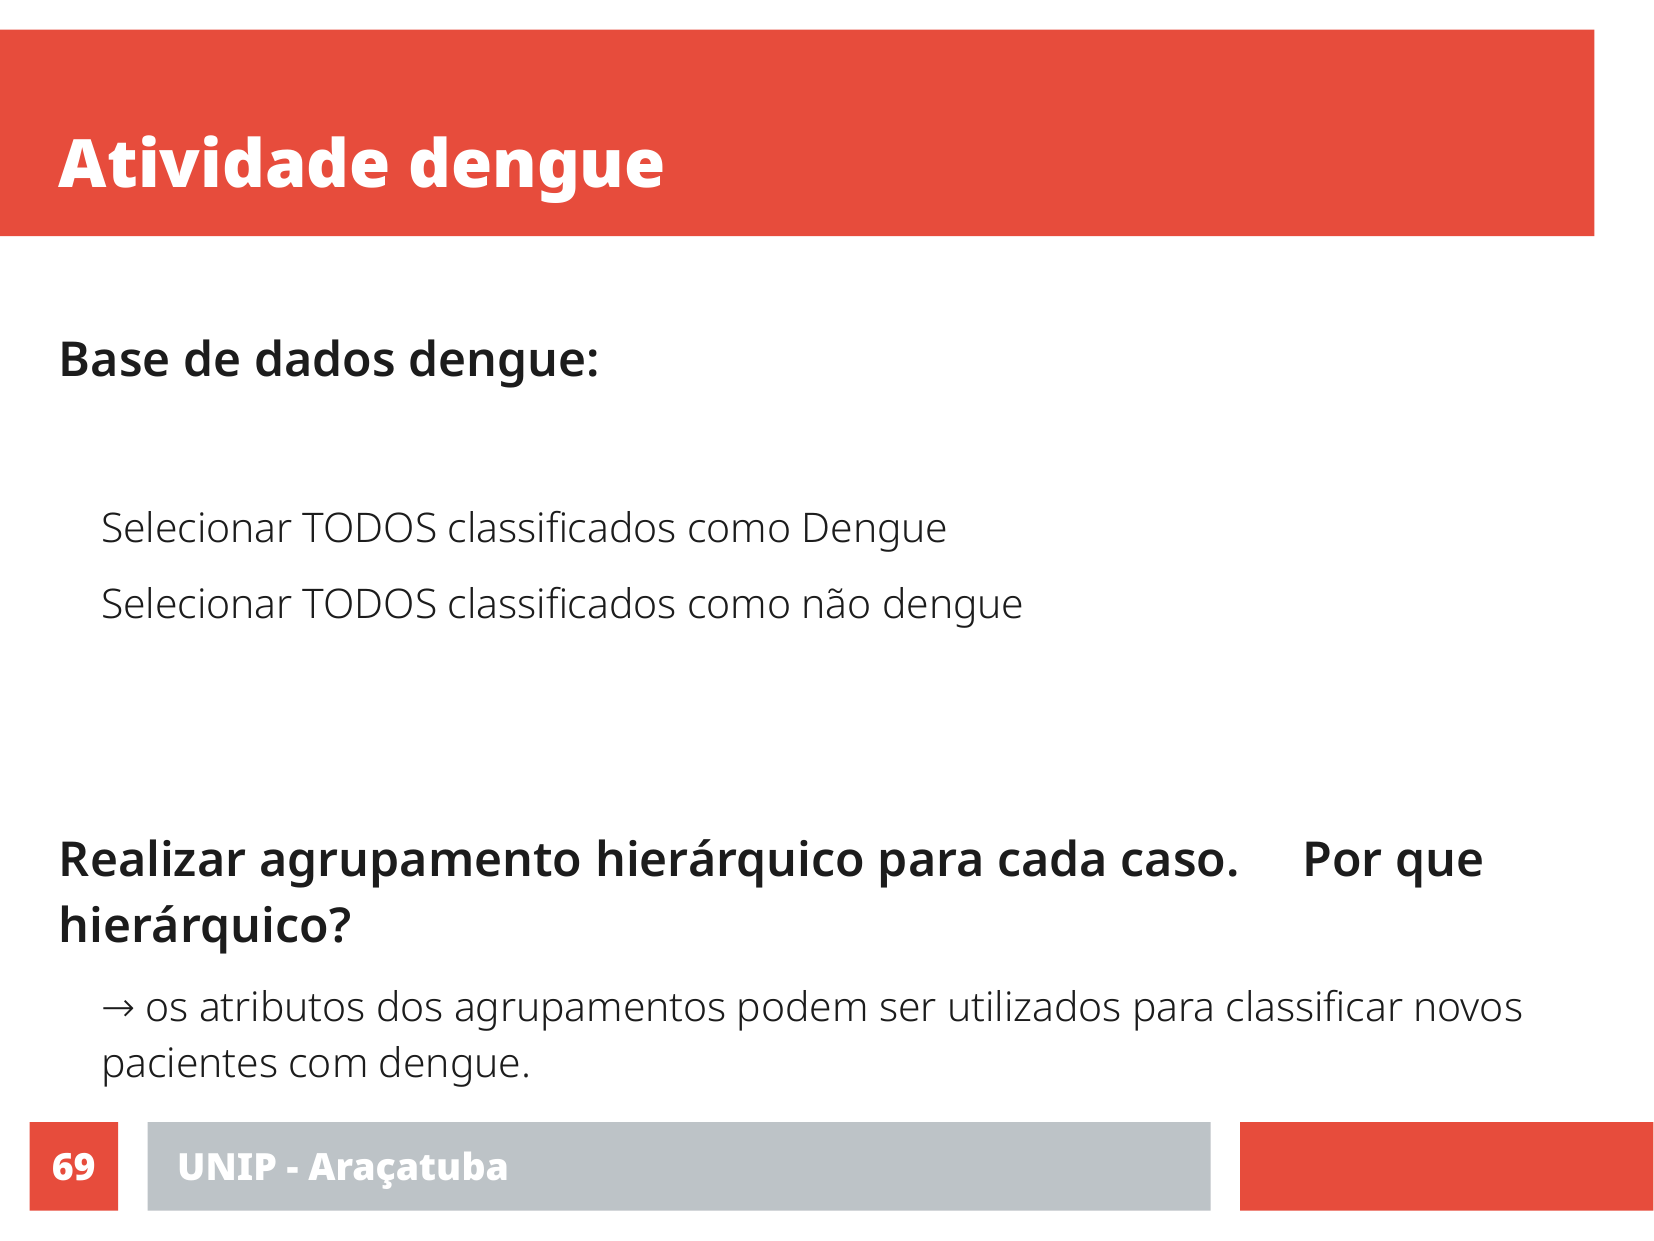

# Atividade dengue
Base de dados dengue:
Selecionar TODOS classificados como Dengue
Selecionar TODOS classificados como não dengue
Realizar agrupamento hierárquico para cada caso. Por que hierárquico?
→ os atributos dos agrupamentos podem ser utilizados para classificar novos pacientes com dengue.
69
UNIP - Araçatuba